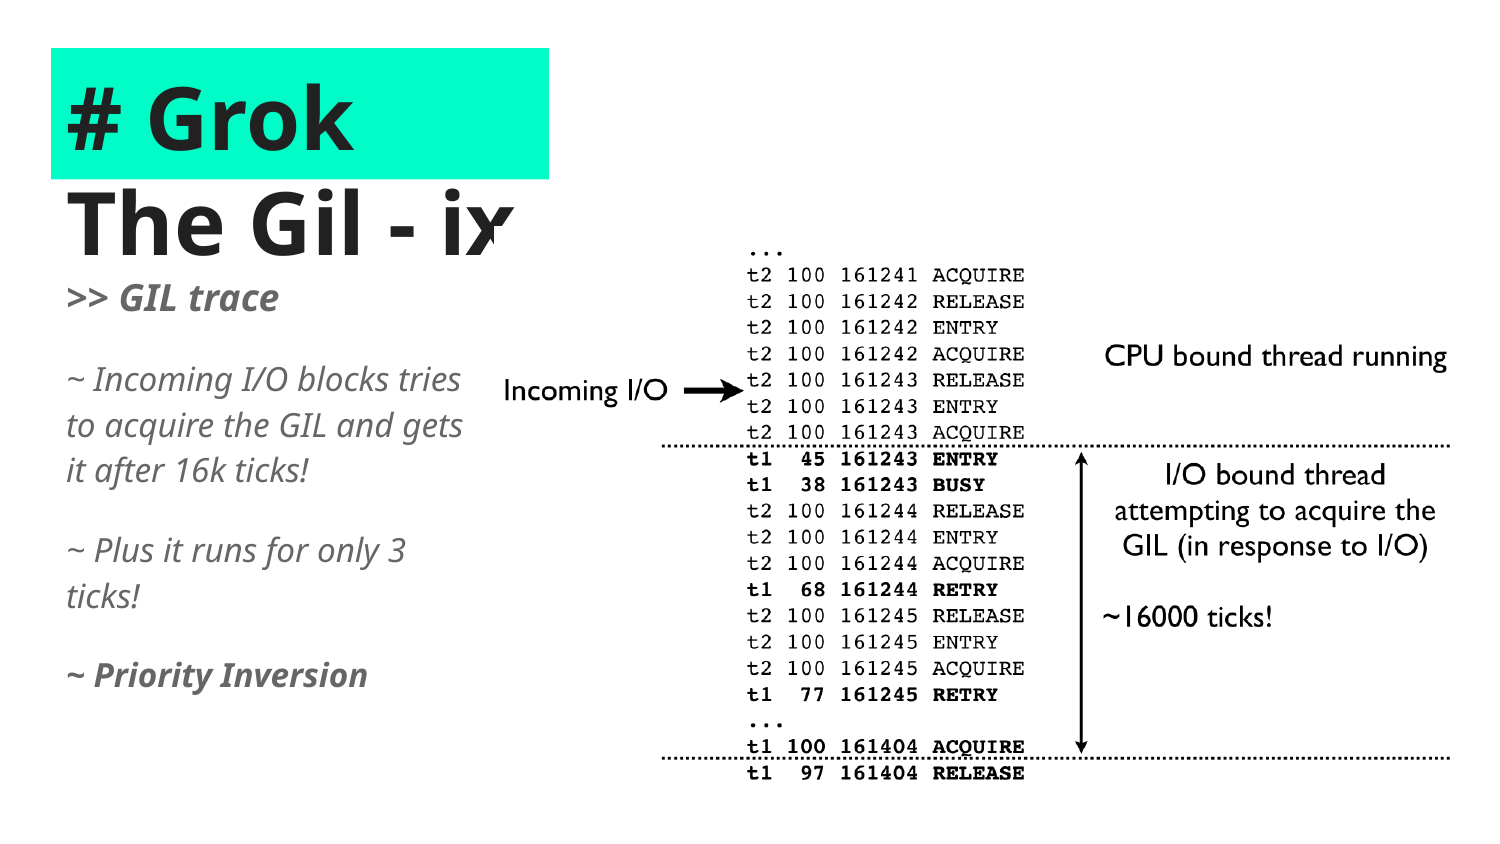

# Grok The Gil - ix
# >> GIL trace
~ Incoming I/O blocks tries to acquire the GIL and gets it after 16k ticks!
~ Plus it runs for only 3 ticks!
~ Priority Inversion